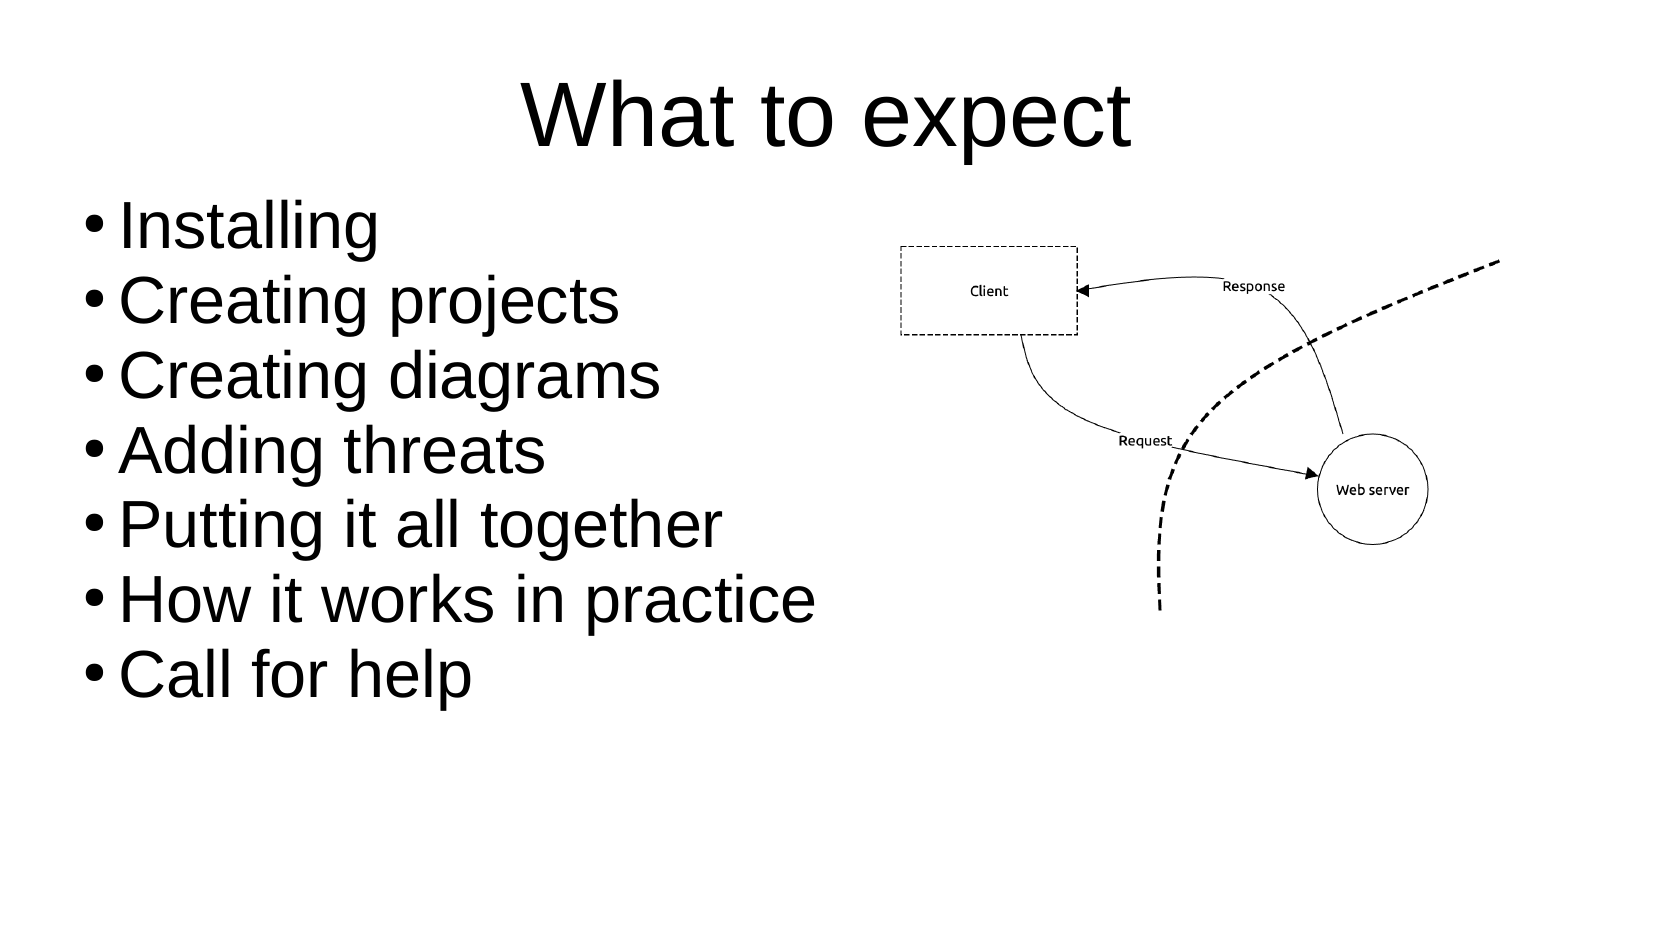

# What to expect
Installing
Creating projects
Creating diagrams
Adding threats
Putting it all together
How it works in practice
Call for help